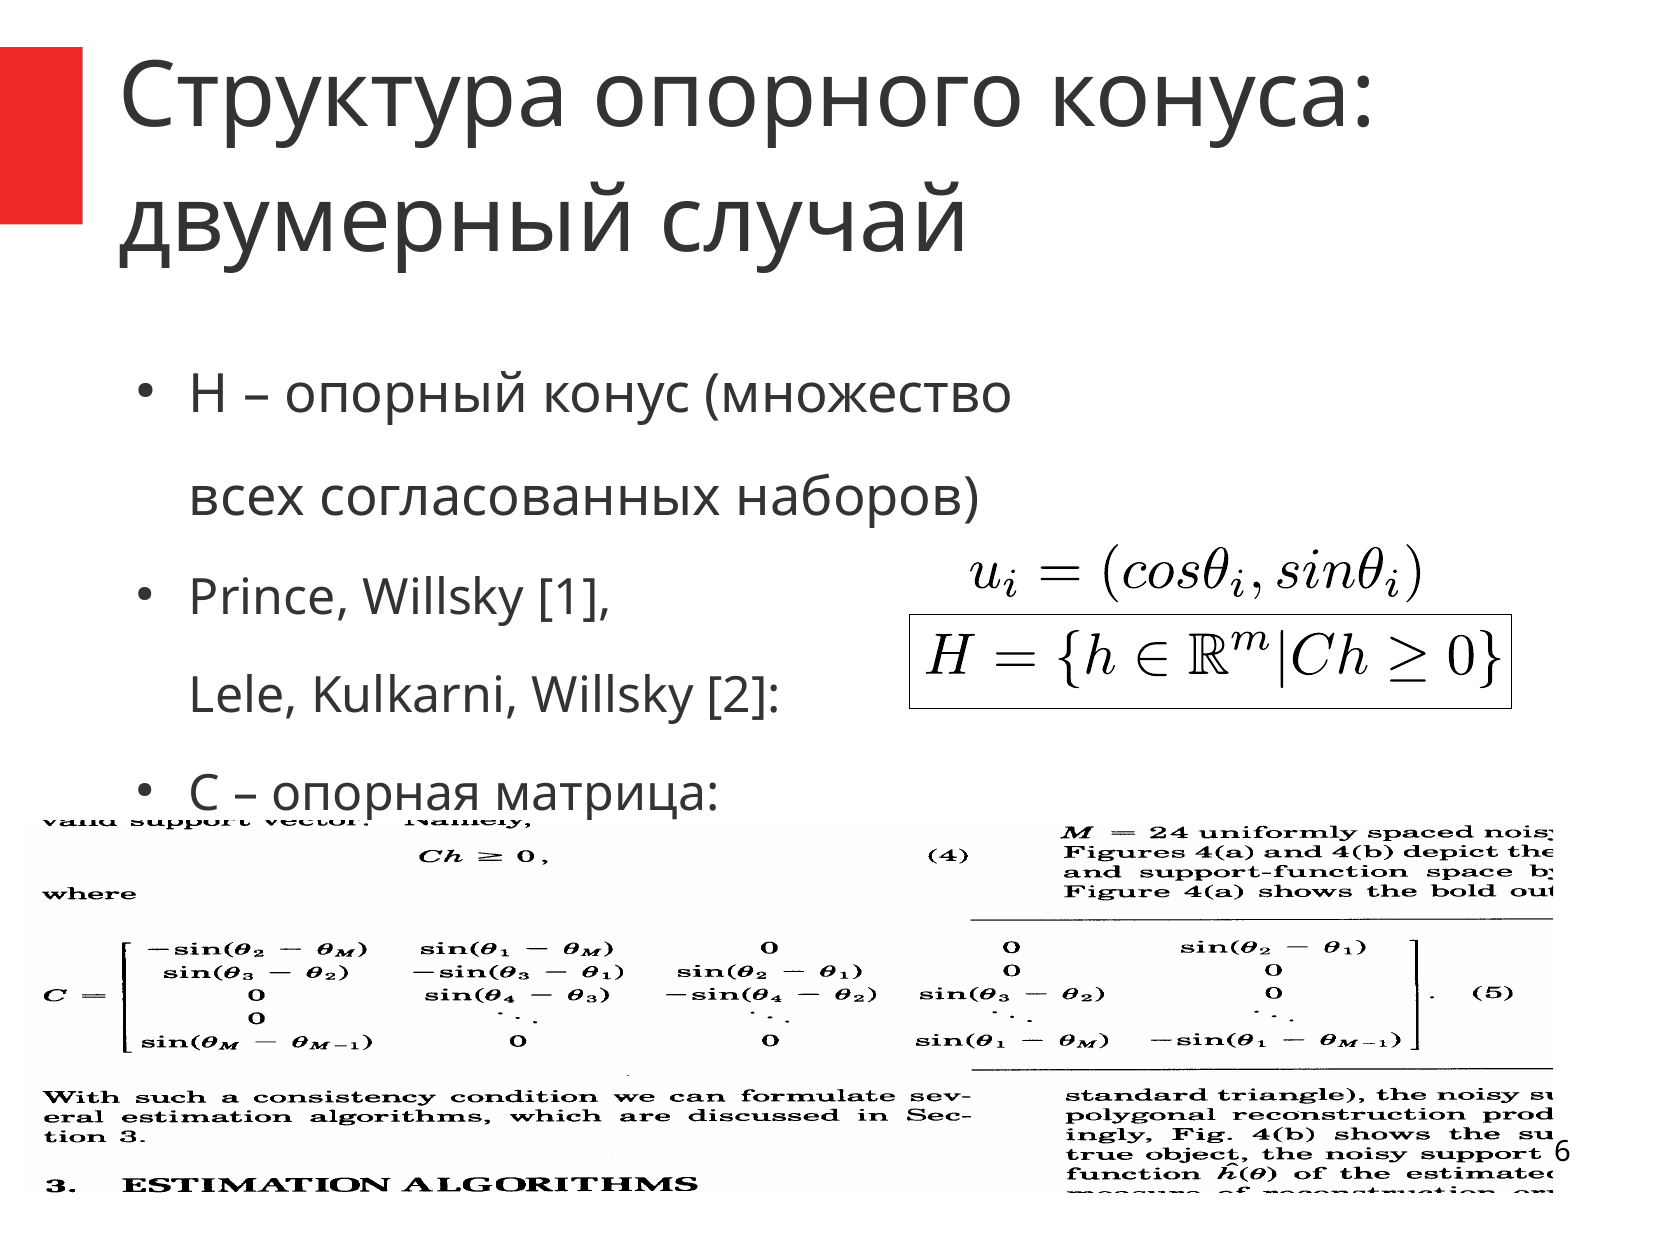

# Структура опорного конуса: двумерный случай
H – опорный конус (множество
всех согласованных наборов)
Prince, Willsky [1],
Lele, Kulkarni, Willsky [2]:
С – опорная матрица:
6